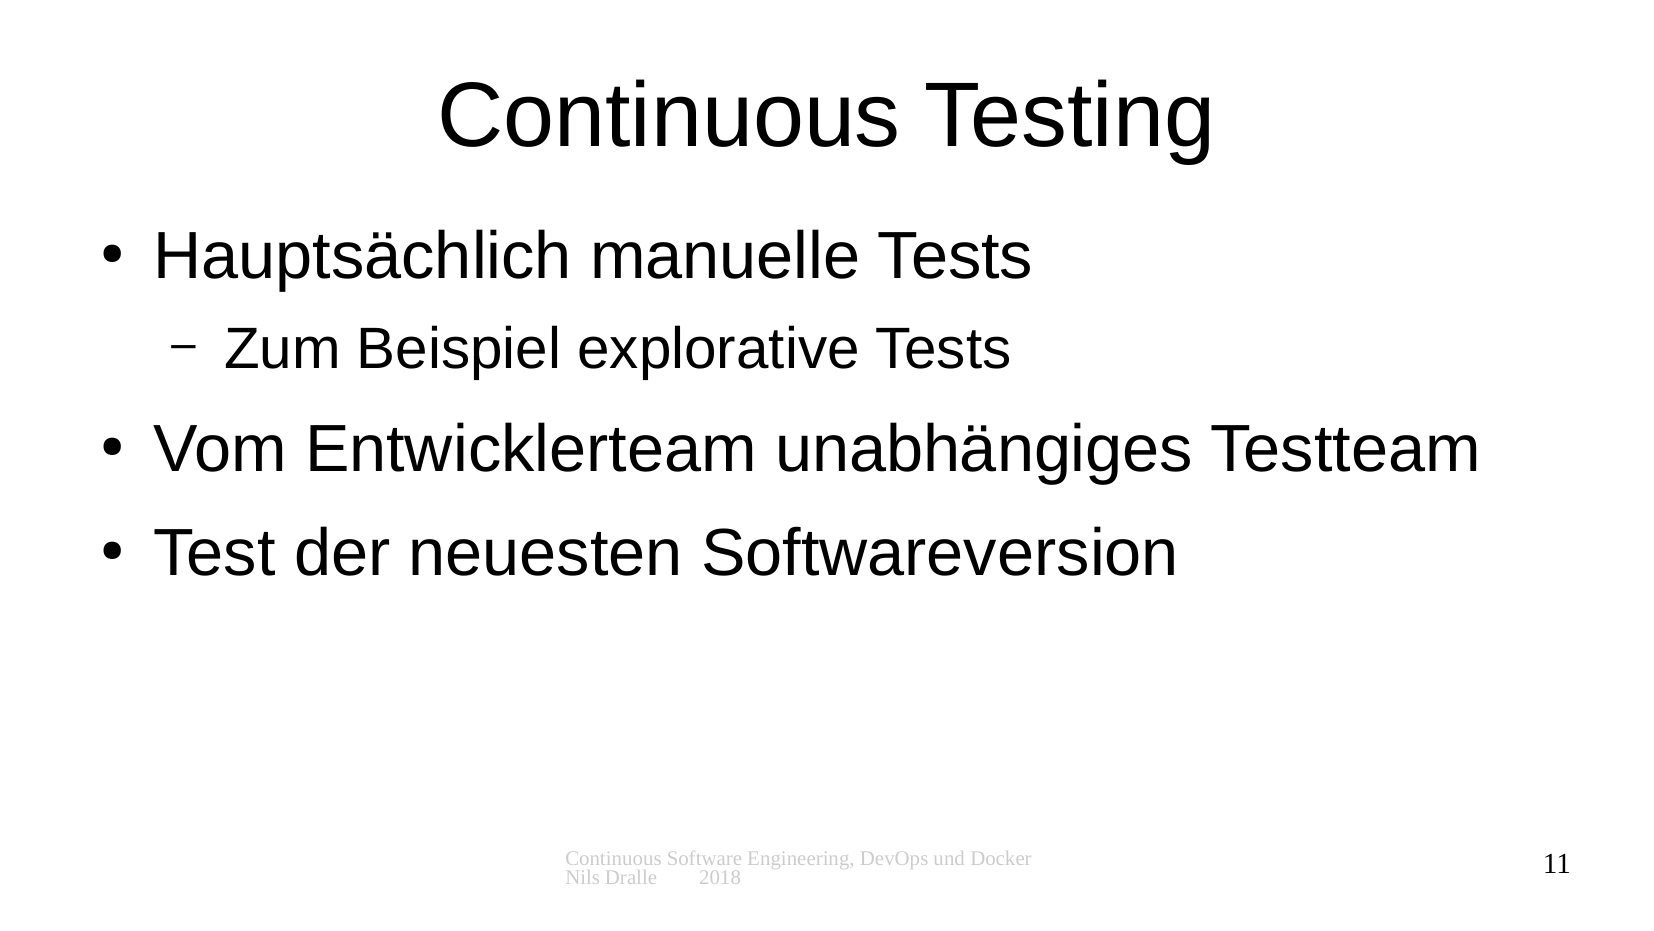

# Continuous Testing
Hauptsächlich manuelle Tests
Zum Beispiel explorative Tests
Vom Entwicklerteam unabhängiges Testteam
Test der neuesten Softwareversion
Continuous Software Engineering, DevOps und Docker Nils Dralle 2018
11